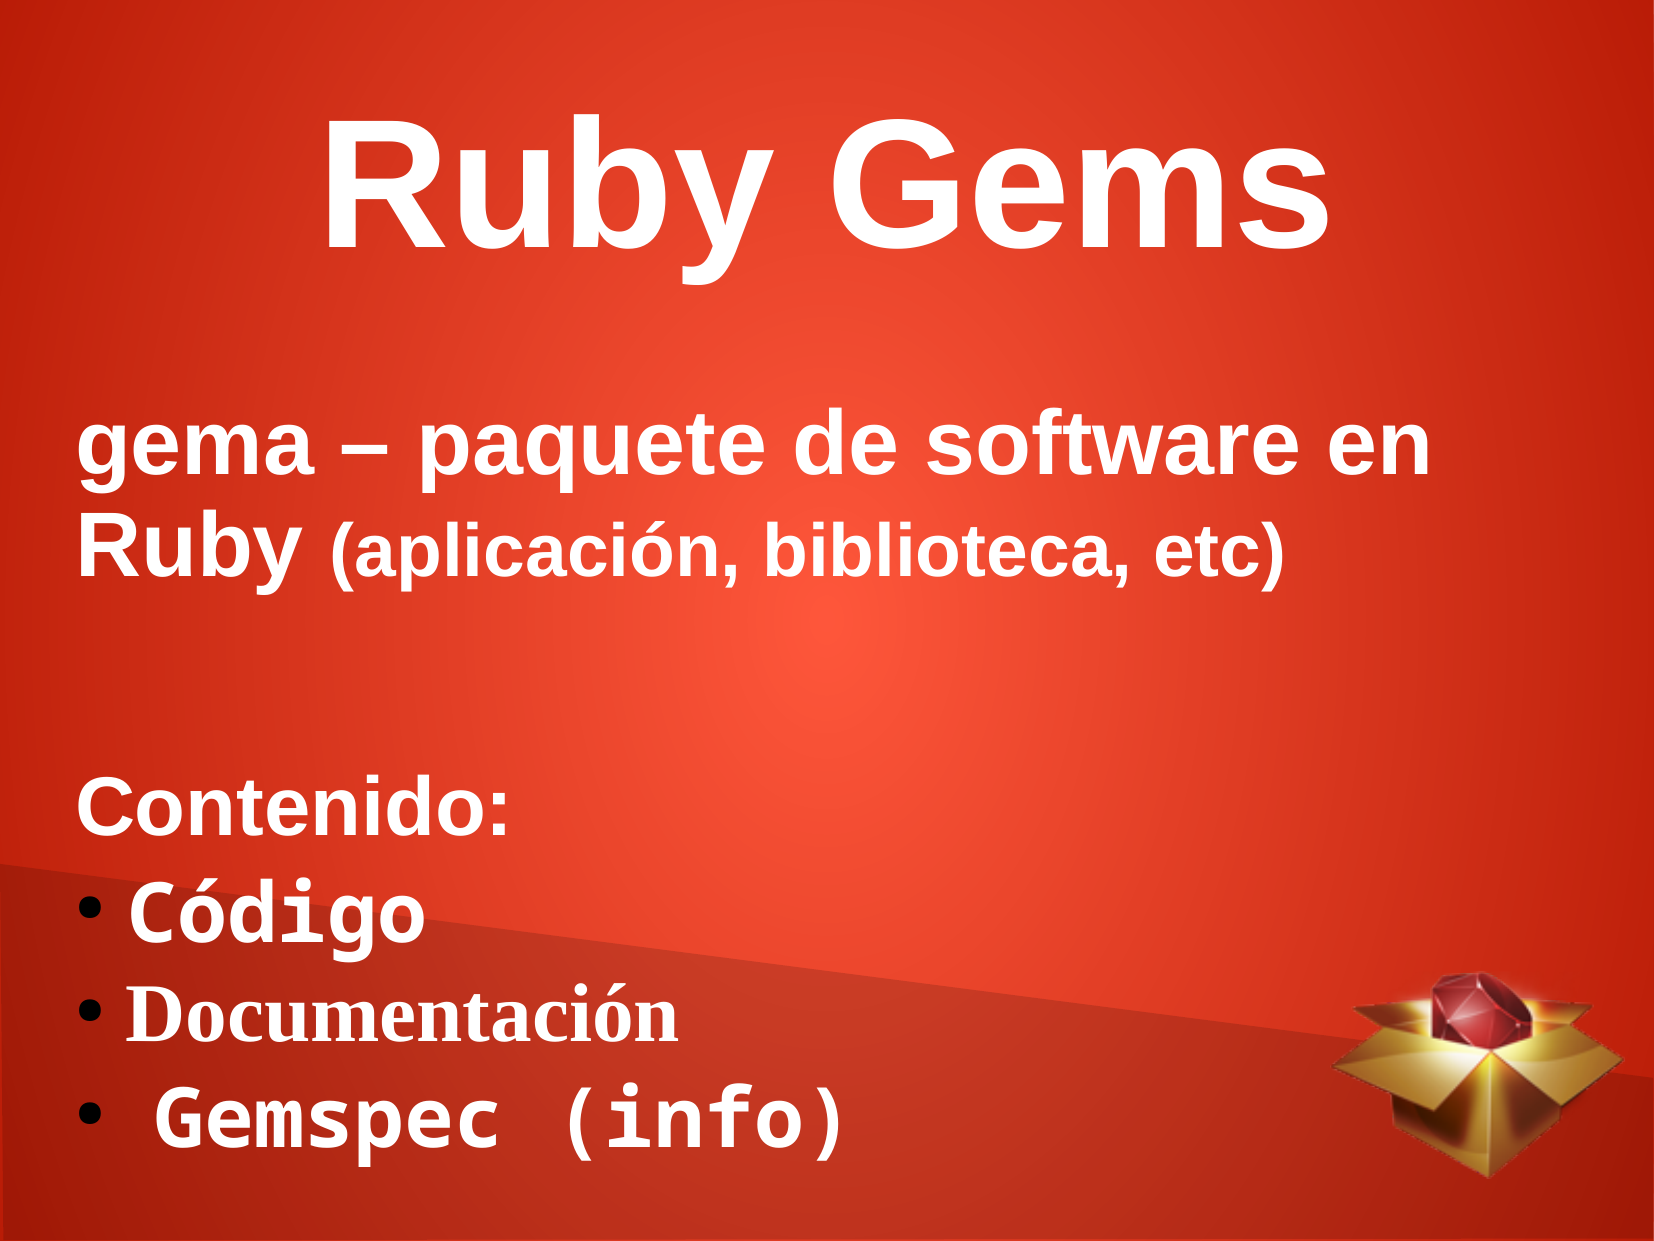

Ruby Gems
gema – paquete de software en Ruby (aplicación, biblioteca, etc)
Contenido:
 Código
 Documentación
 Gemspec (info)